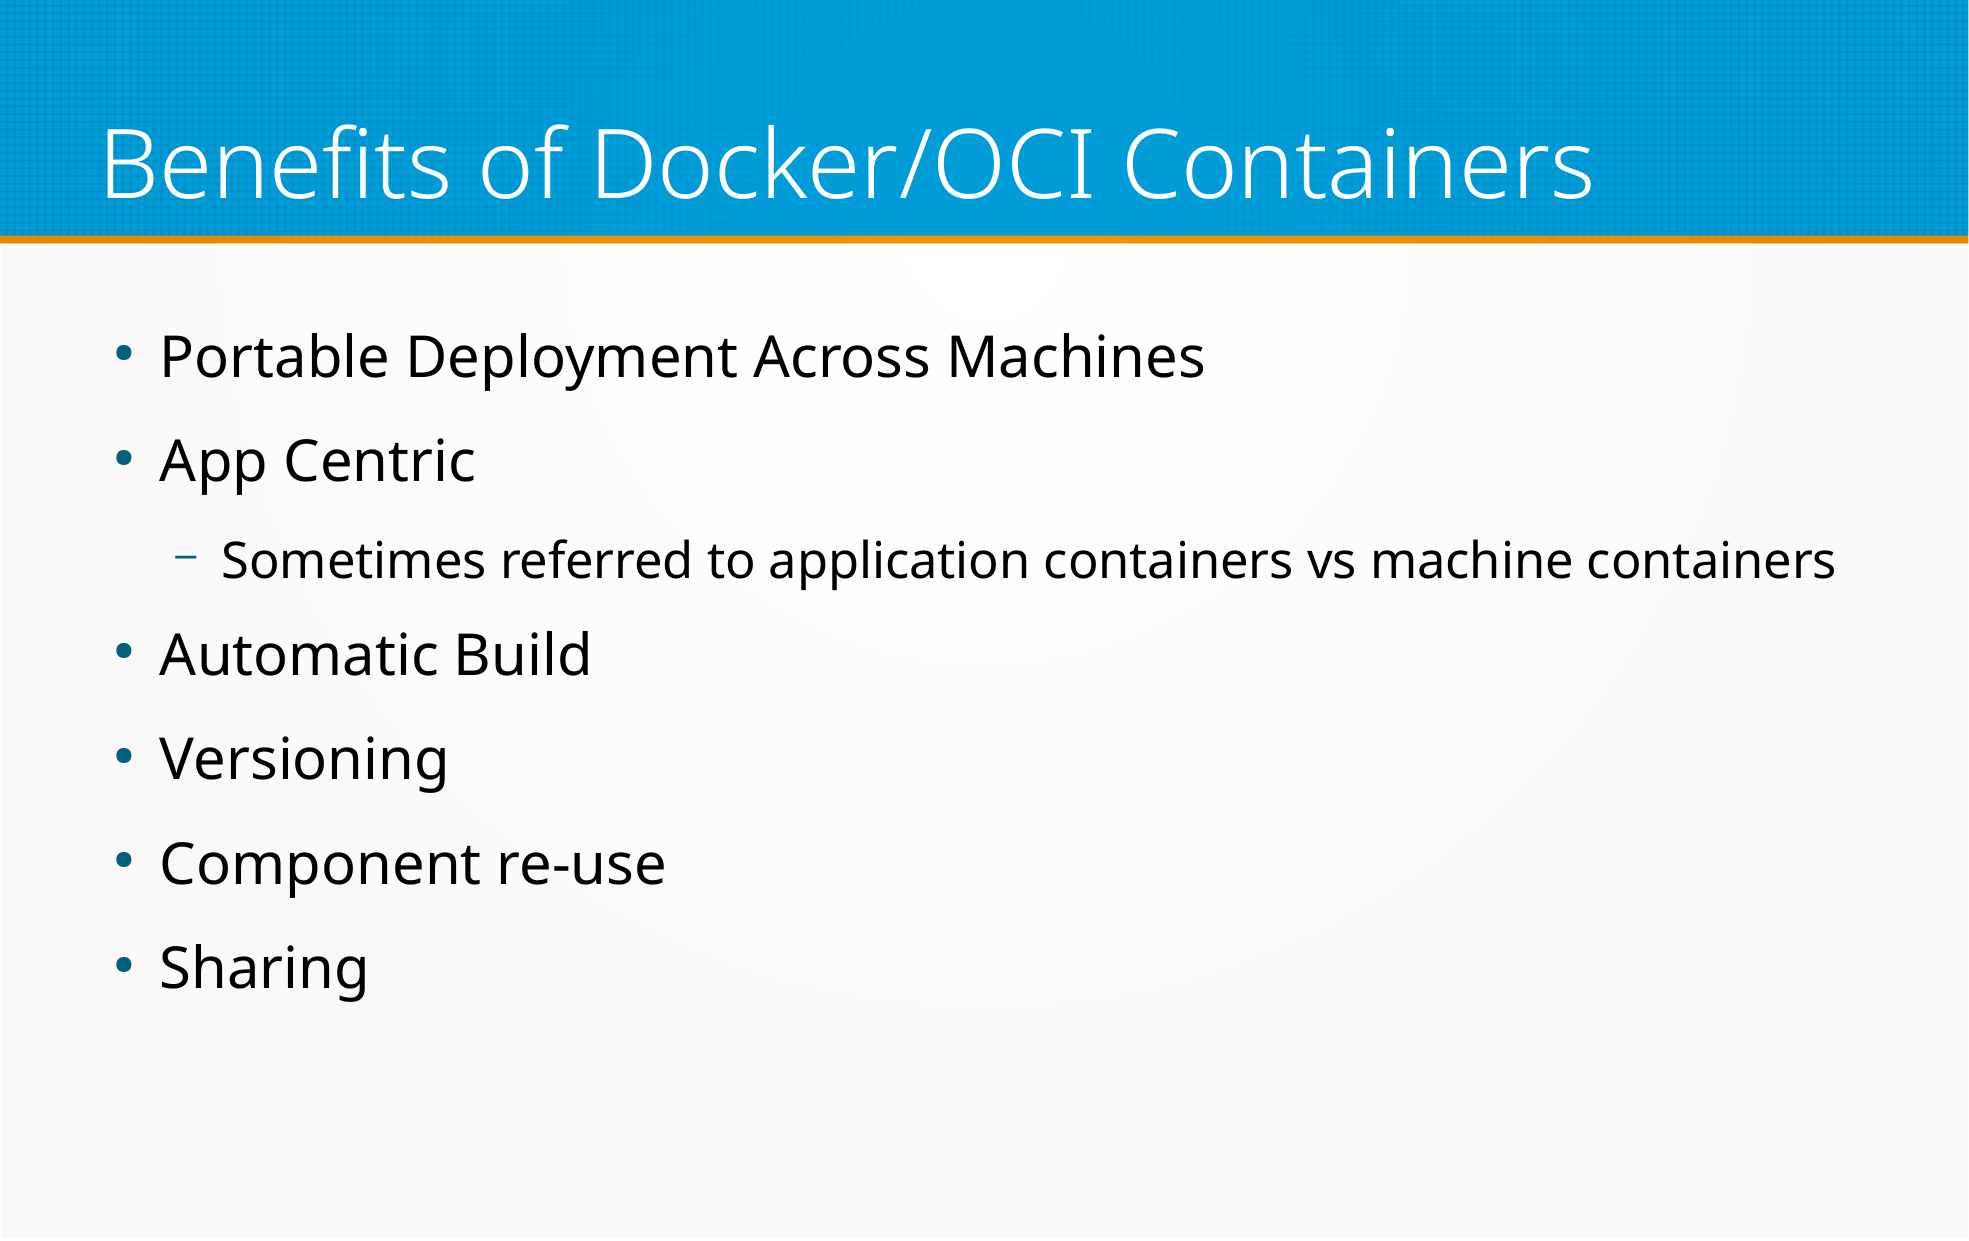

# Benefits of Docker/OCI Containers
Portable Deployment Across Machines
App Centric
Sometimes referred to application containers vs machine containers
Automatic Build
Versioning
Component re-use
Sharing